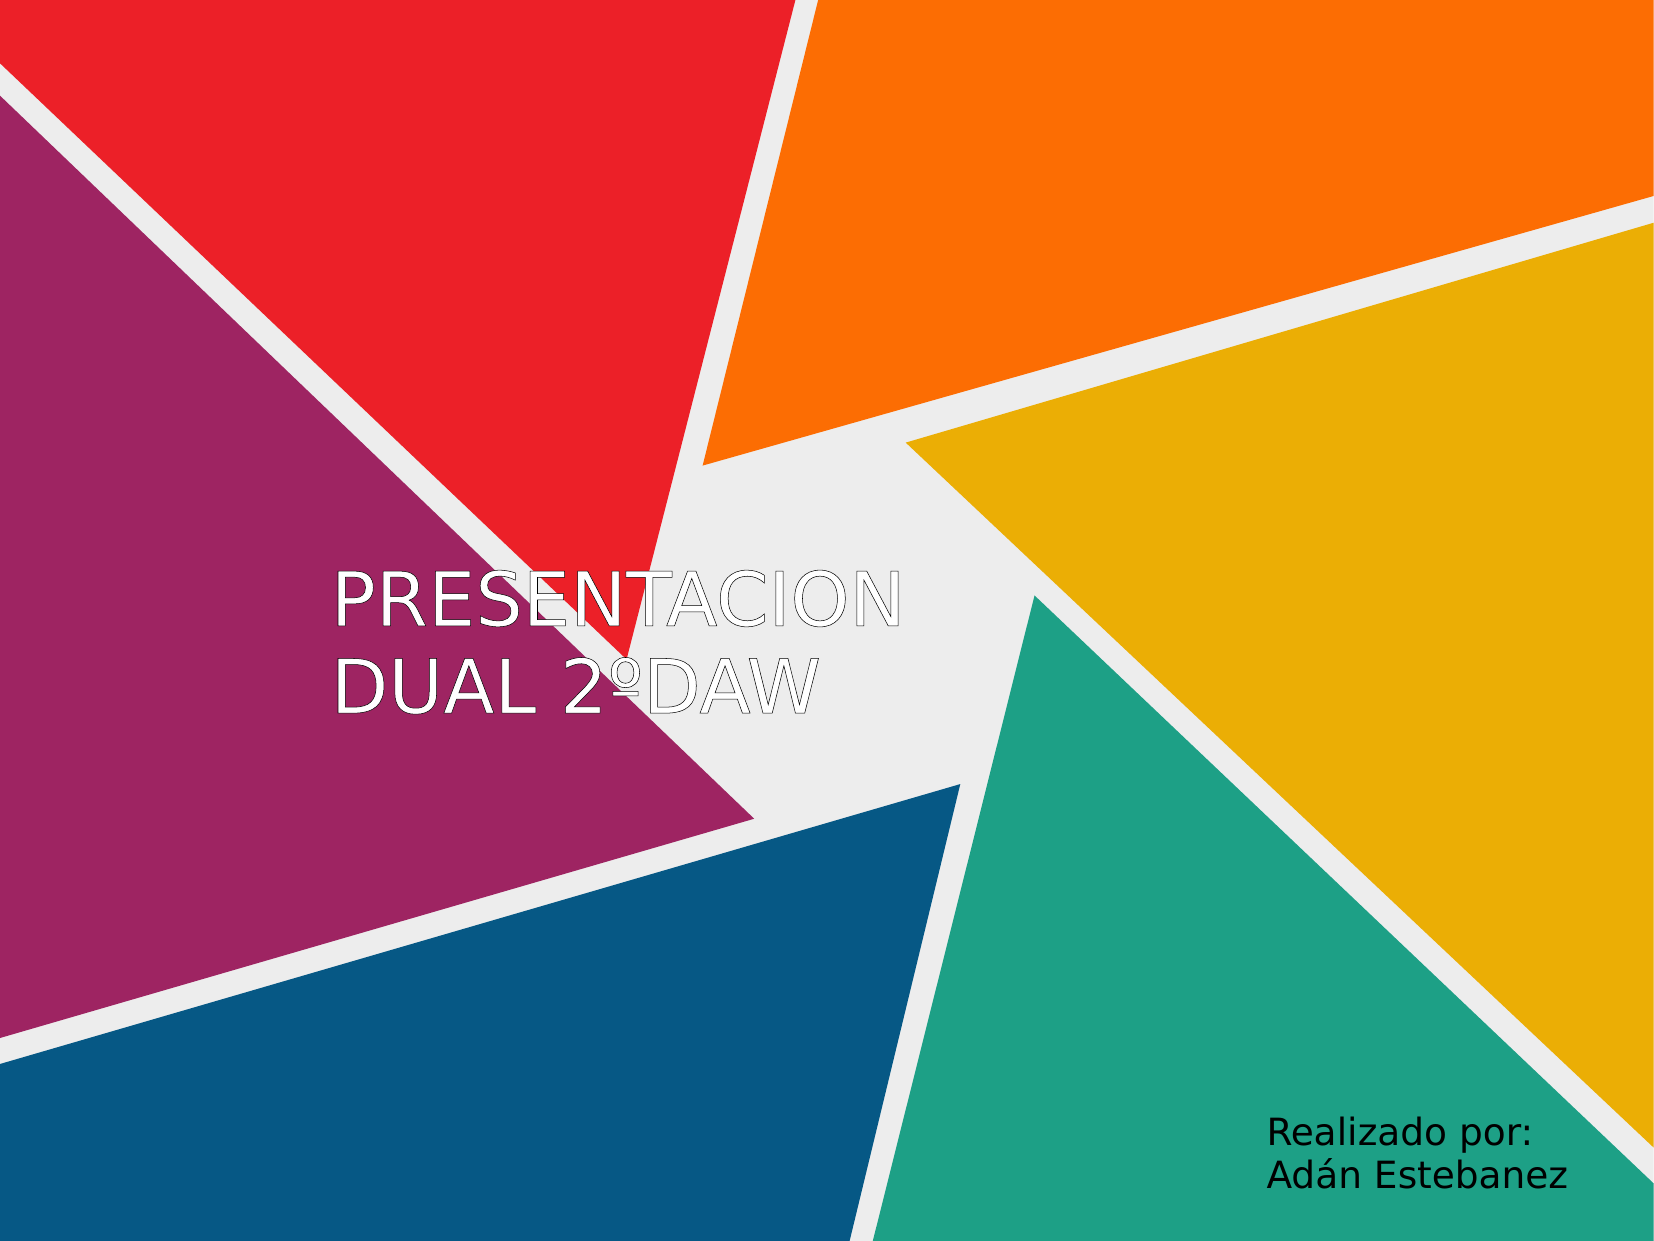

# PRESENTACION
DUAL 2ºDAW
Realizado por:
Adán Estebanez